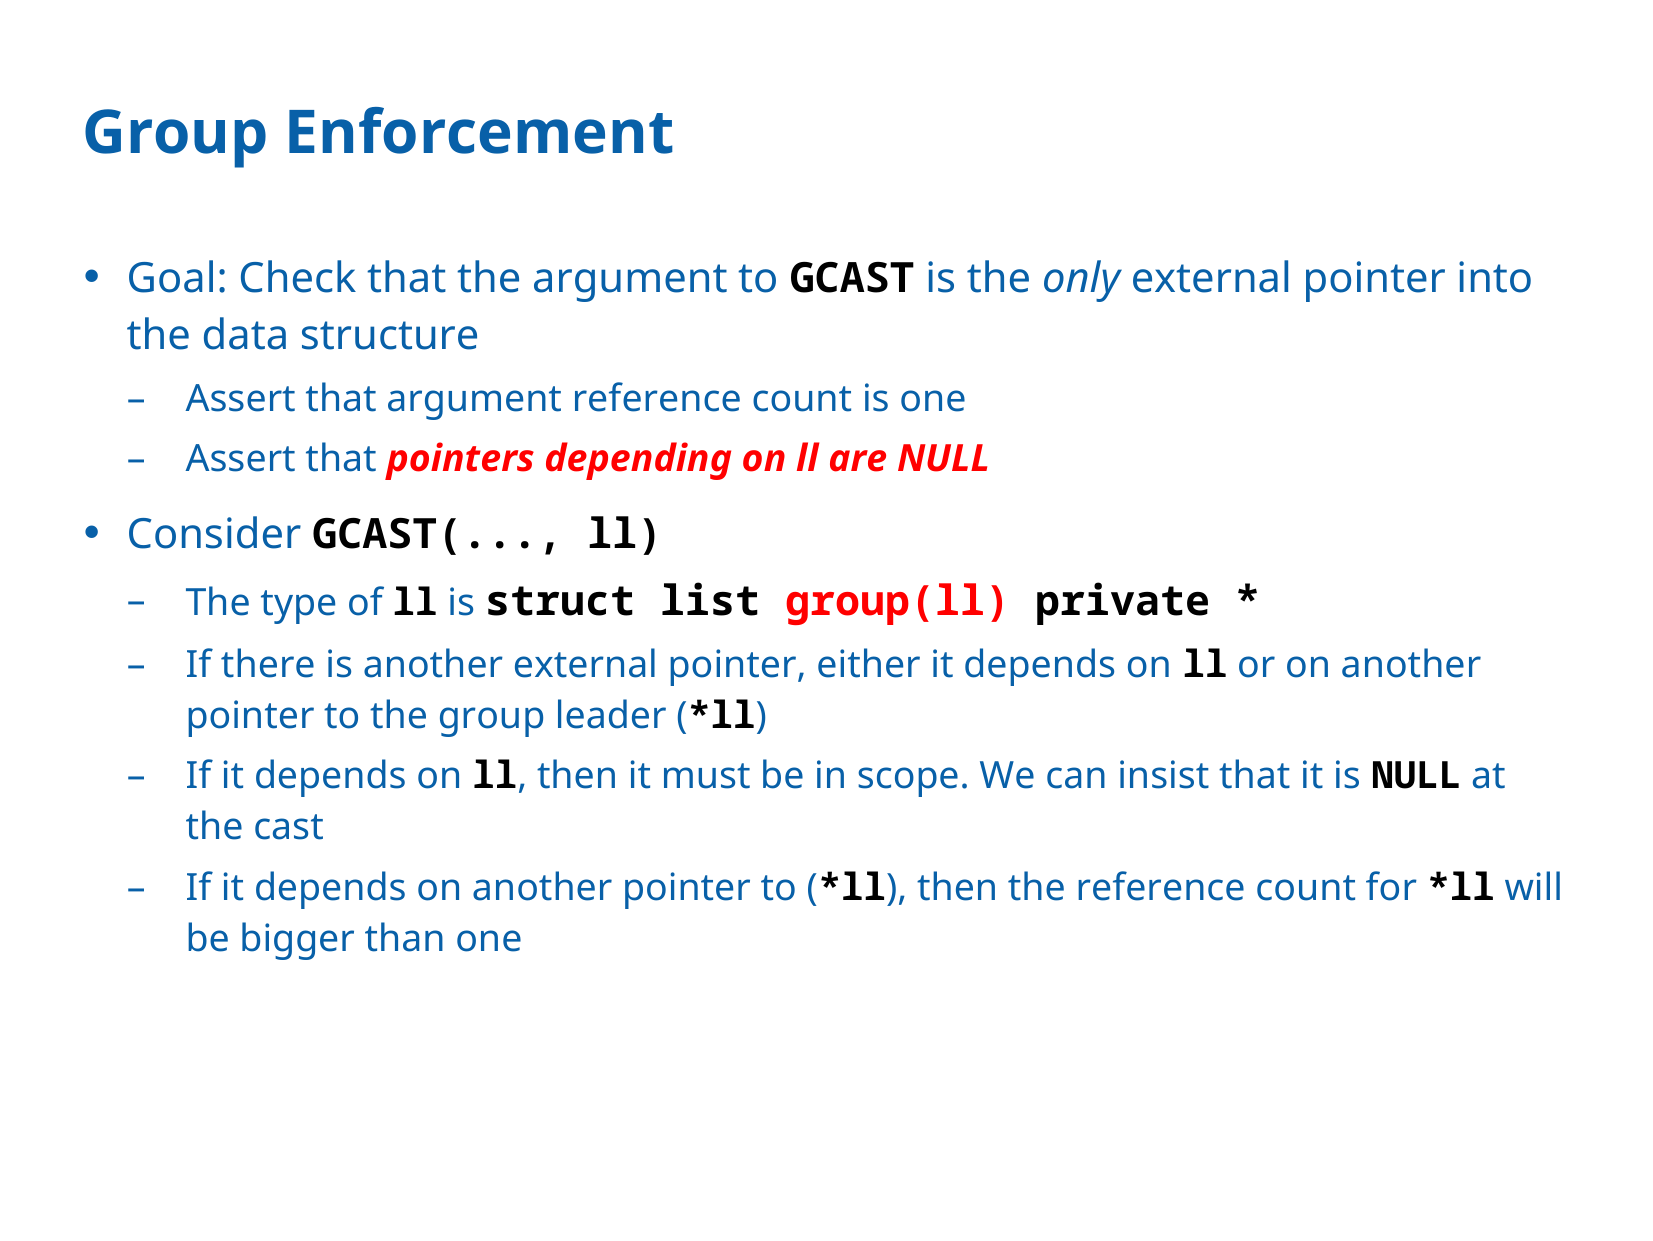

# Group Enforcement
Goal: Check that the argument to GCAST is the only external pointer into the data structure
Assert that argument reference count is one
Assert that pointers depending on ll are NULL
Consider GCAST(..., ll)
The type of ll is struct list group(ll) private *
If there is another external pointer, either it depends on ll or on another pointer to the group leader (*ll)
If it depends on ll, then it must be in scope. We can insist that it is NULL at the cast
If it depends on another pointer to (*ll), then the reference count for *ll will be bigger than one